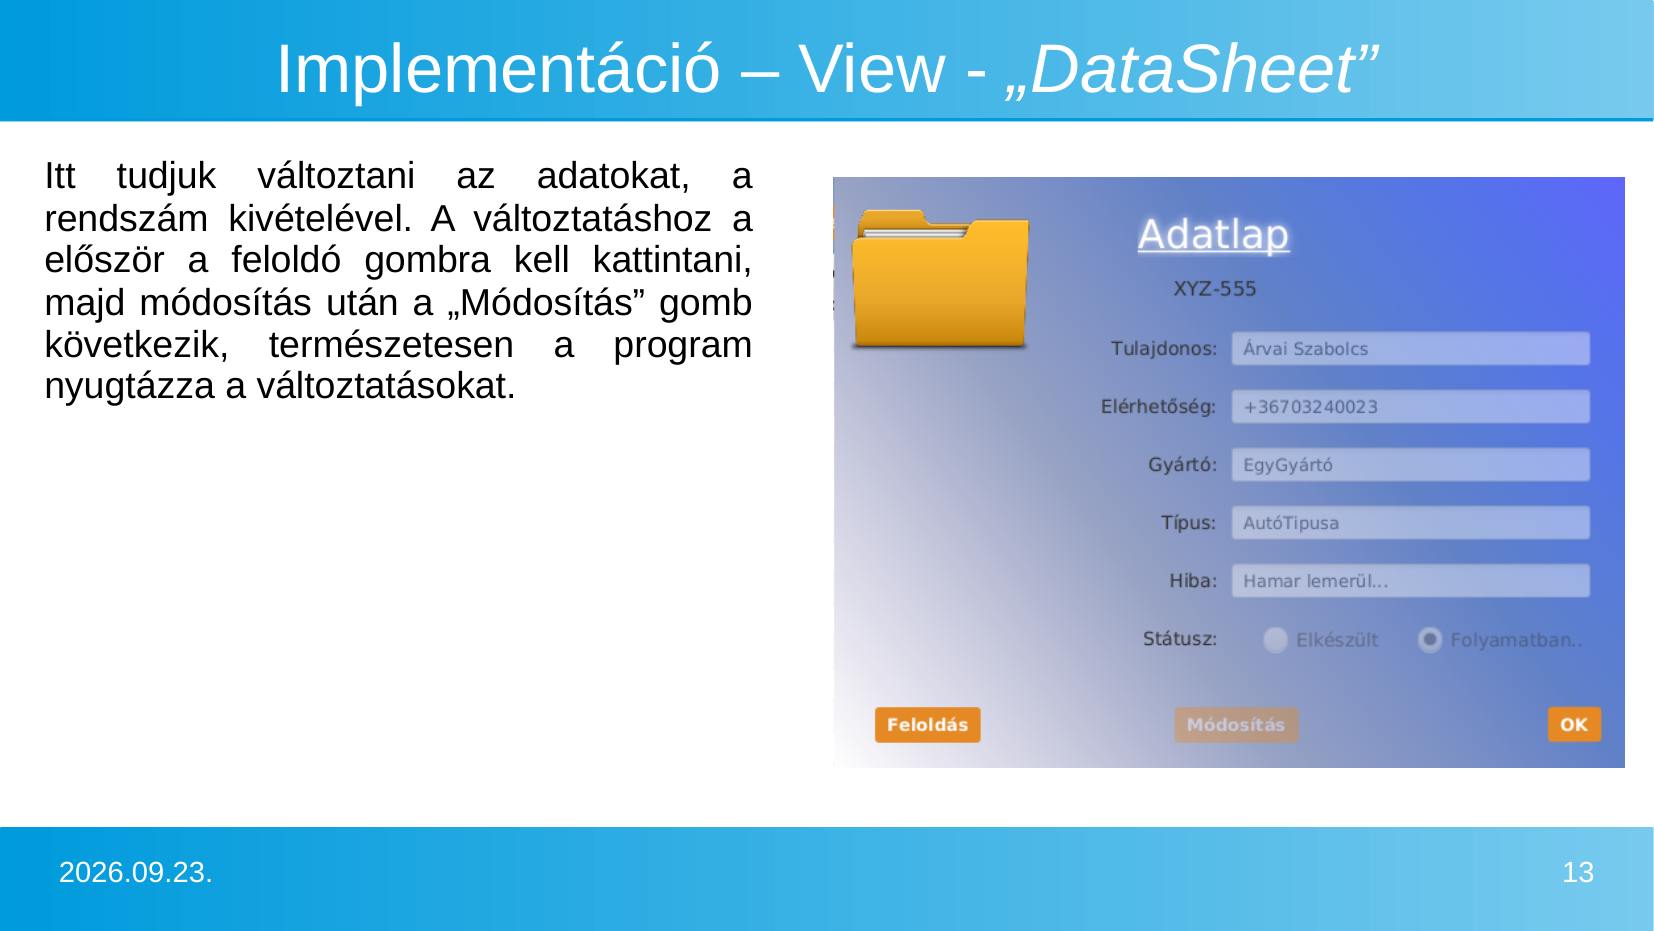

# Implementáció – View - „DataSheet”
Itt tudjuk változtani az adatokat, a rendszám kivételével. A változtatáshoz a először a feloldó gombra kell kattintani, majd módosítás után a „Módosítás” gomb következik, természetesen a program nyugtázza a változtatásokat.
13